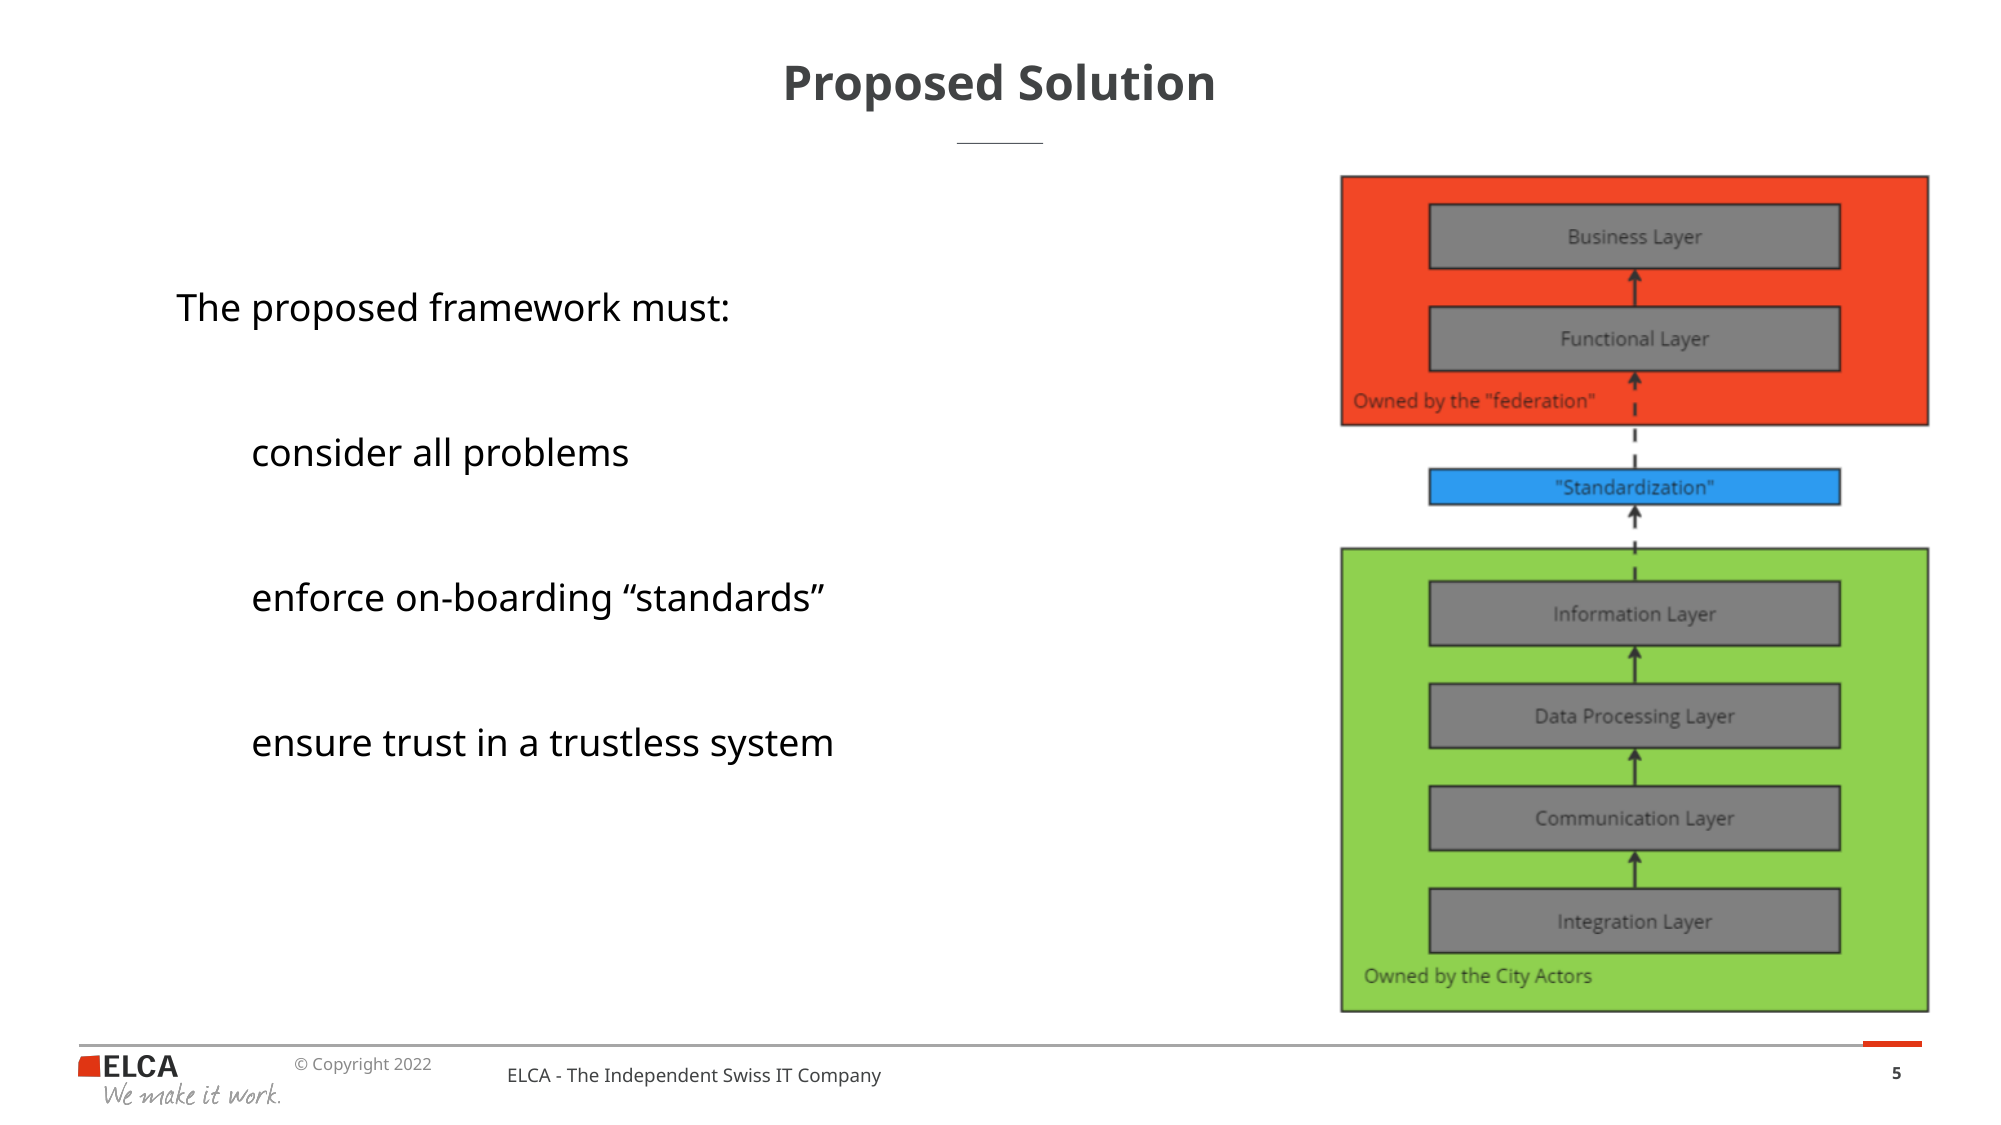

# Proposed Solution
The proposed framework must:
	consider all problems
	enforce on-boarding “standards”
	ensure trust in a trustless system
ELCA - The Independent Swiss IT Company